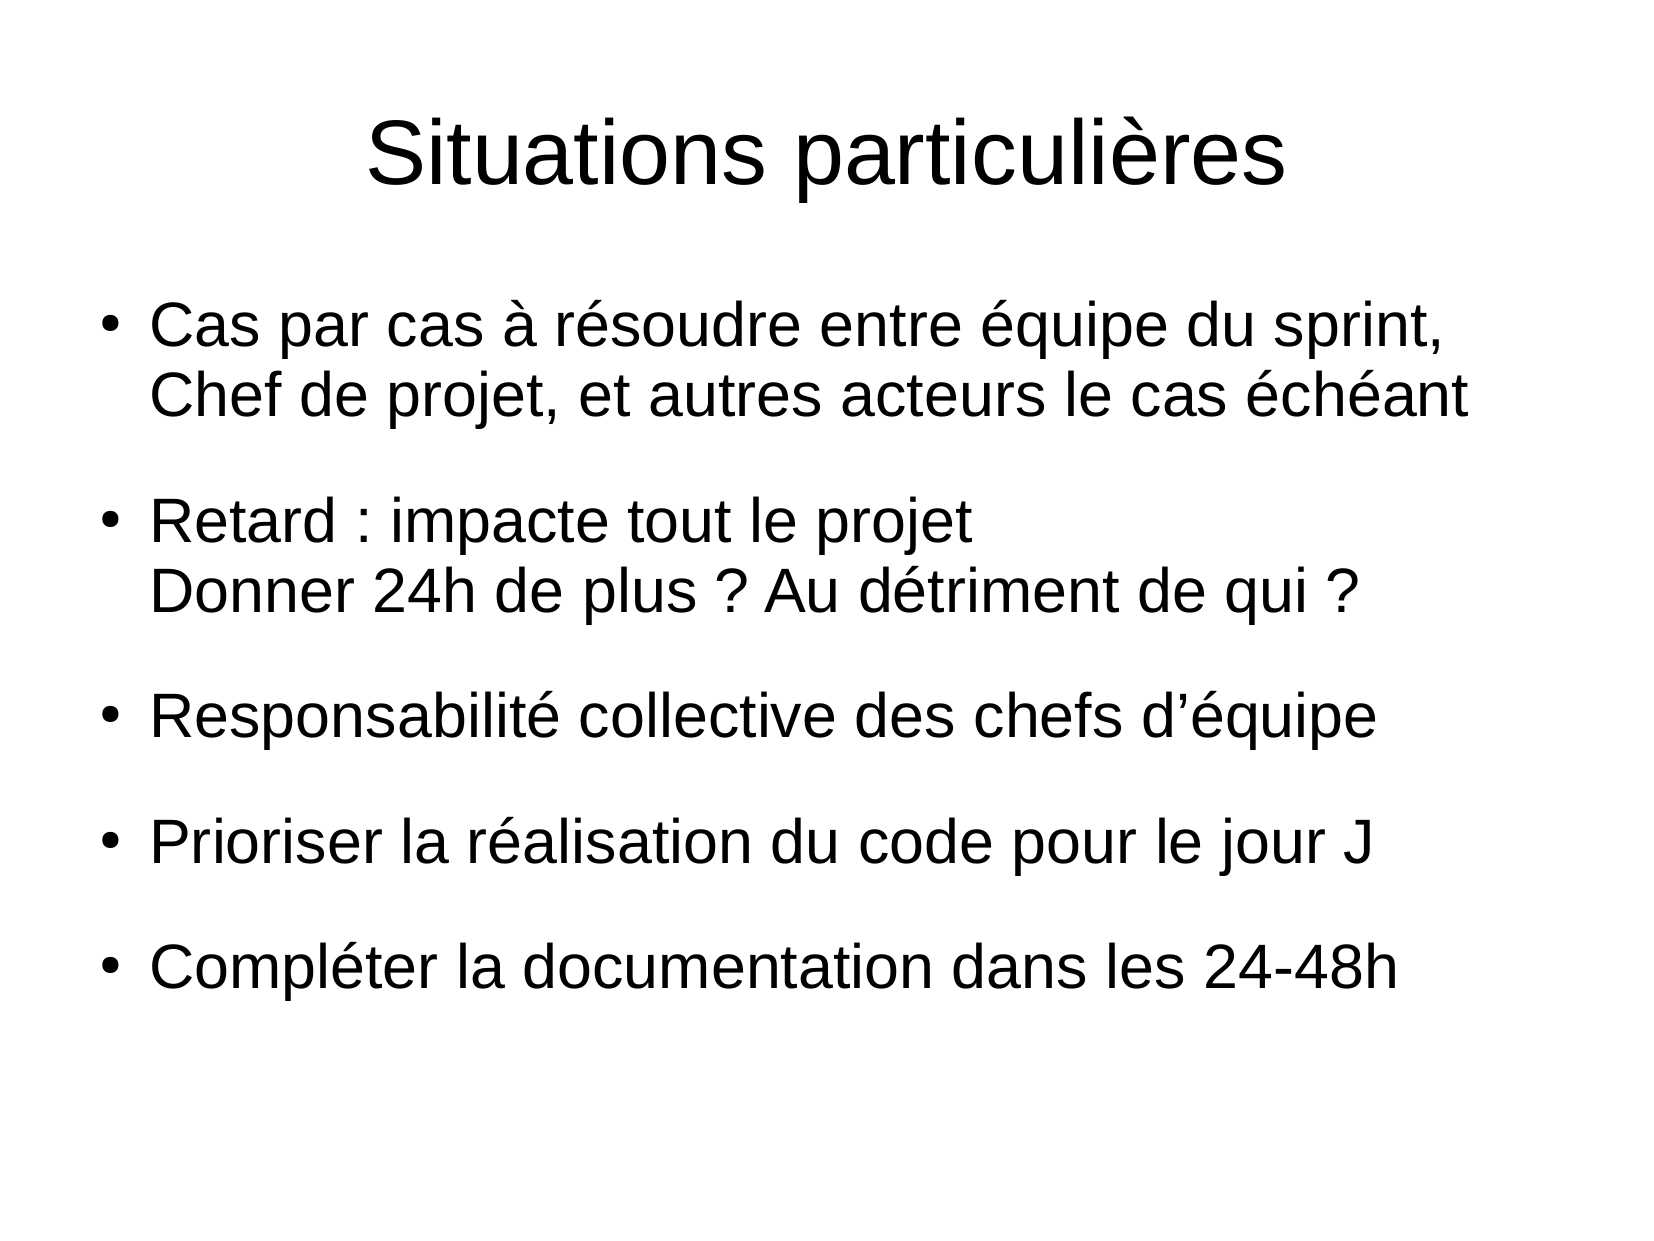

# Situations particulières
Cas par cas à résoudre entre équipe du sprint, Chef de projet, et autres acteurs le cas échéant
Retard : impacte tout le projet
Donner 24h de plus ? Au détriment de qui ?
Responsabilité collective des chefs d’équipe
Prioriser la réalisation du code pour le jour J
Compléter la documentation dans les 24-48h